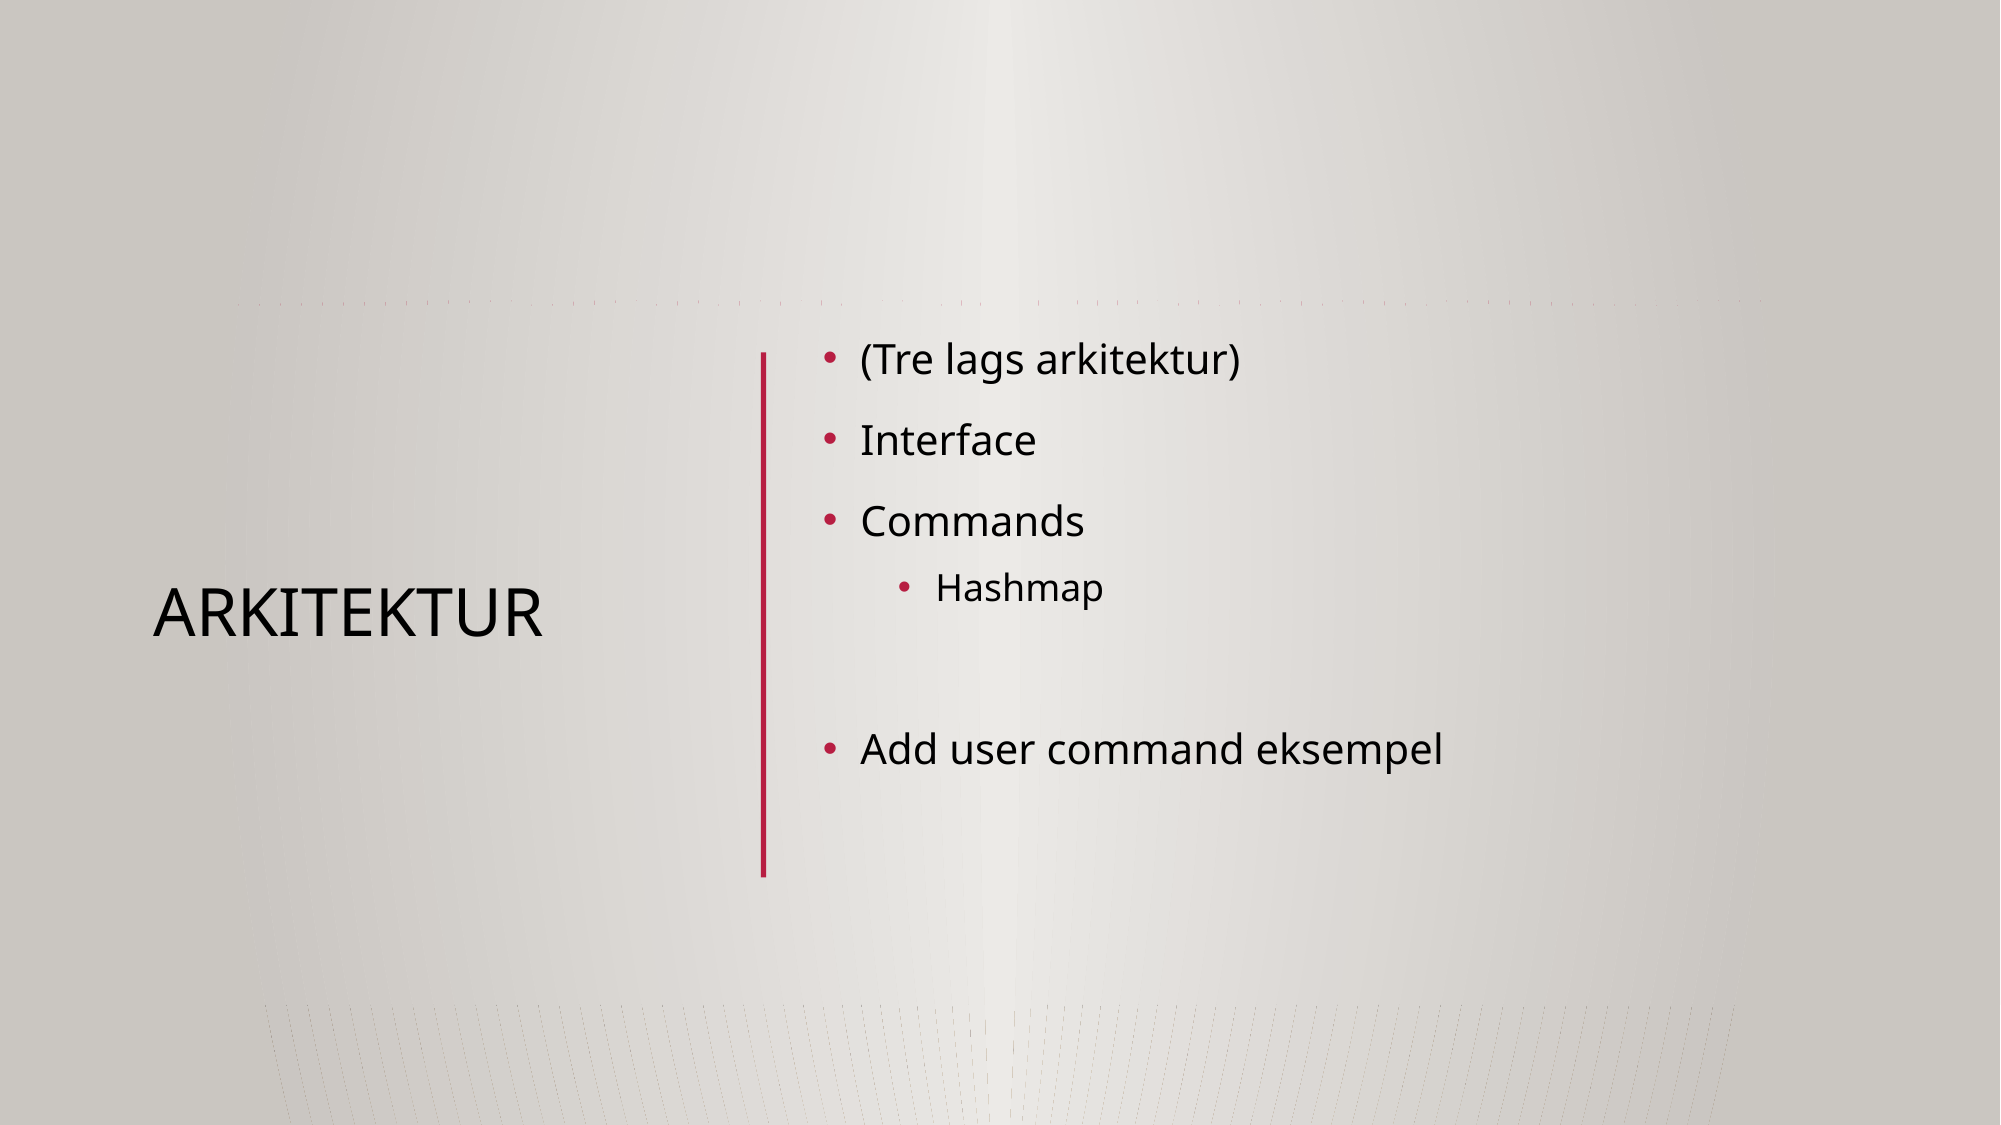

# Arkitektur
(Tre lags arkitektur)
Interface
Commands
Hashmap
Add user command eksempel